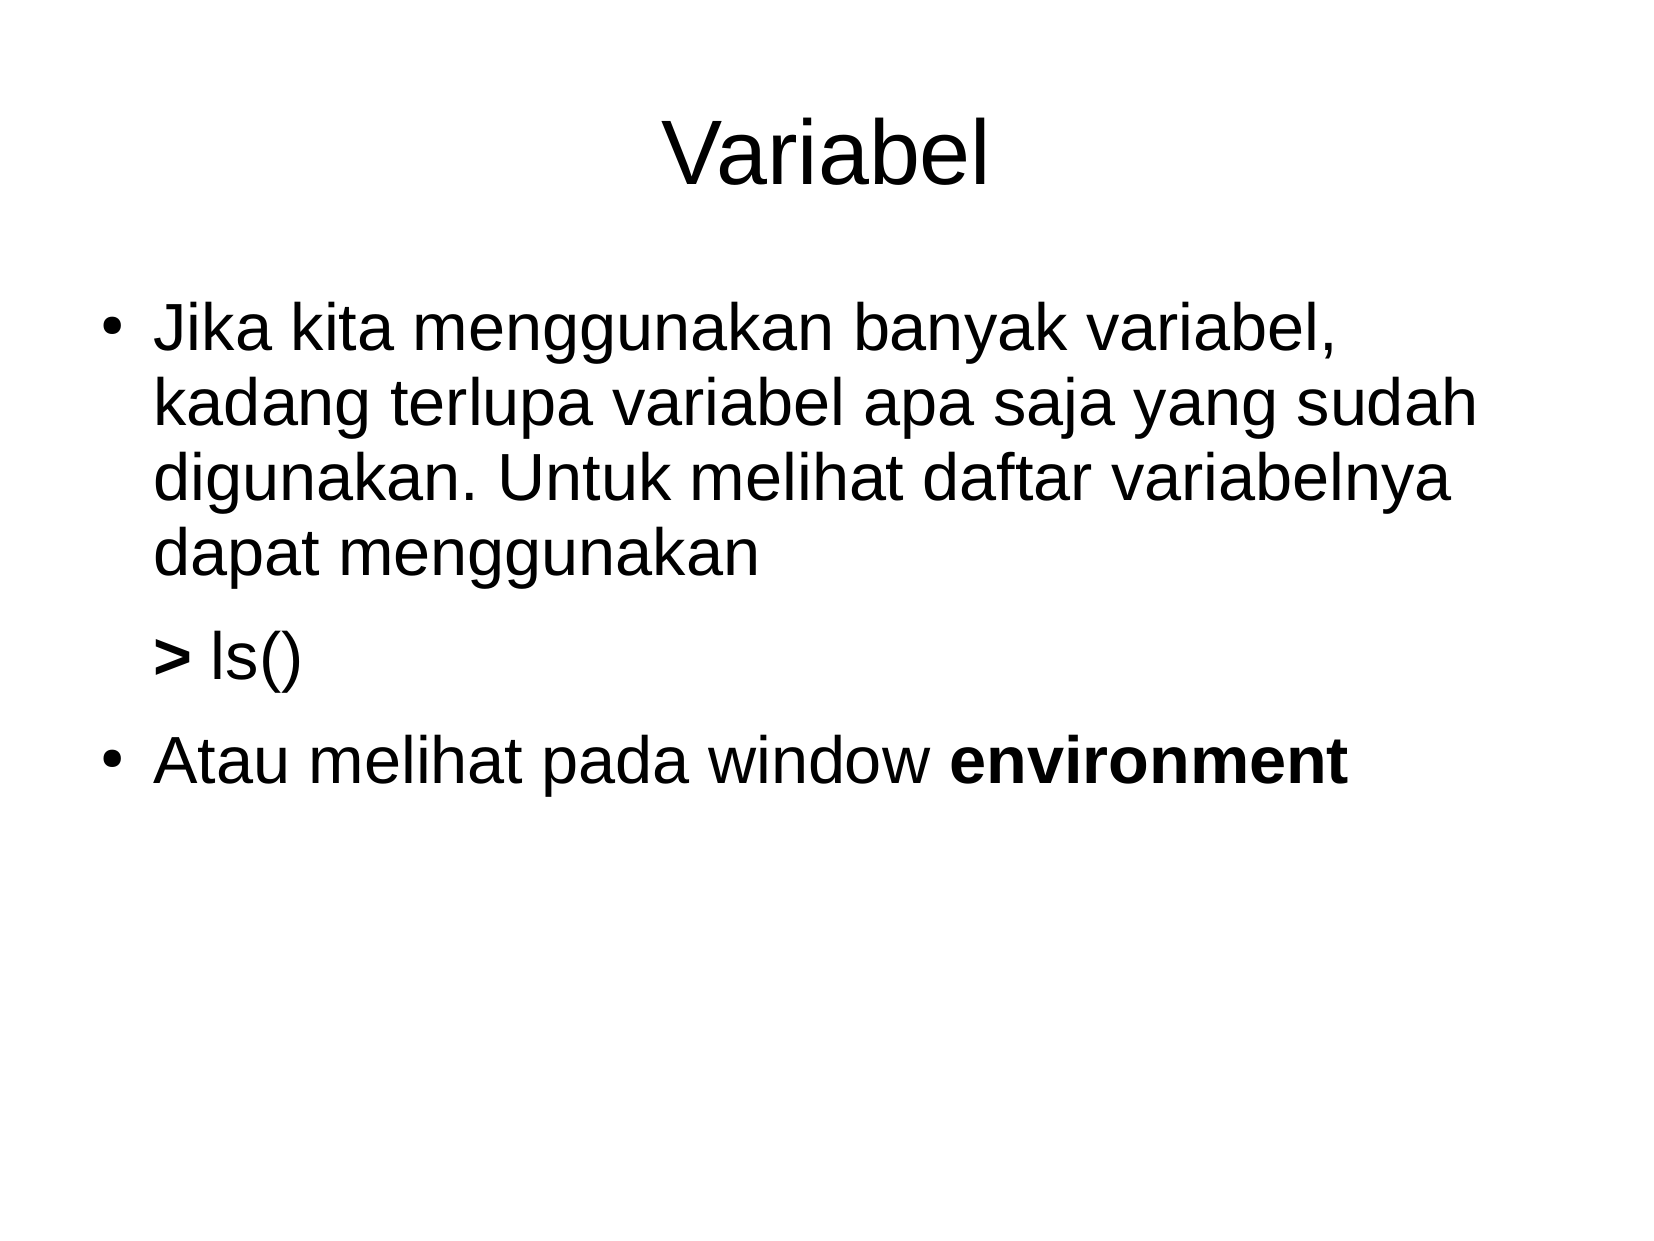

# Variabel
Jika kita menggunakan banyak variabel, kadang terlupa variabel apa saja yang sudah digunakan. Untuk melihat daftar variabelnya dapat menggunakan
> ls()
Atau melihat pada window environment